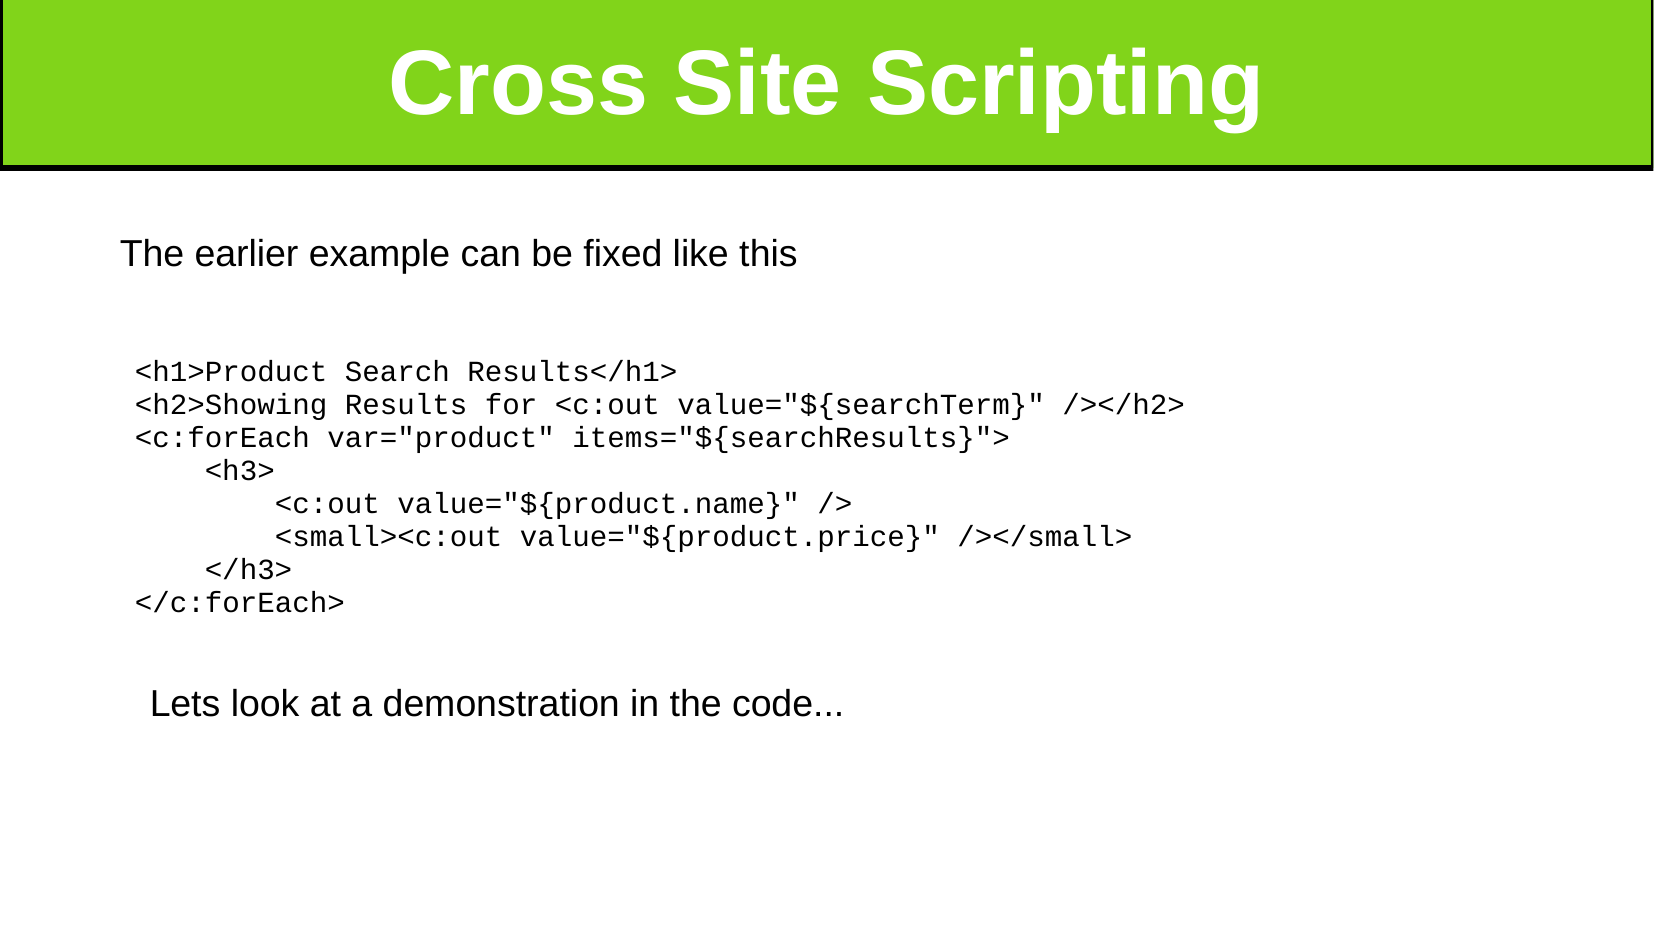

# Cross Site Scripting
The earlier example can be fixed like this
<h1>Product Search Results</h1>
<h2>Showing Results for <c:out value="${searchTerm}" /></h2>
<c:forEach var="product" items="${searchResults}">
 <h3>
 <c:out value="${product.name}" />
 <small><c:out value="${product.price}" /></small>
 </h3>
</c:forEach>
Lets look at a demonstration in the code...